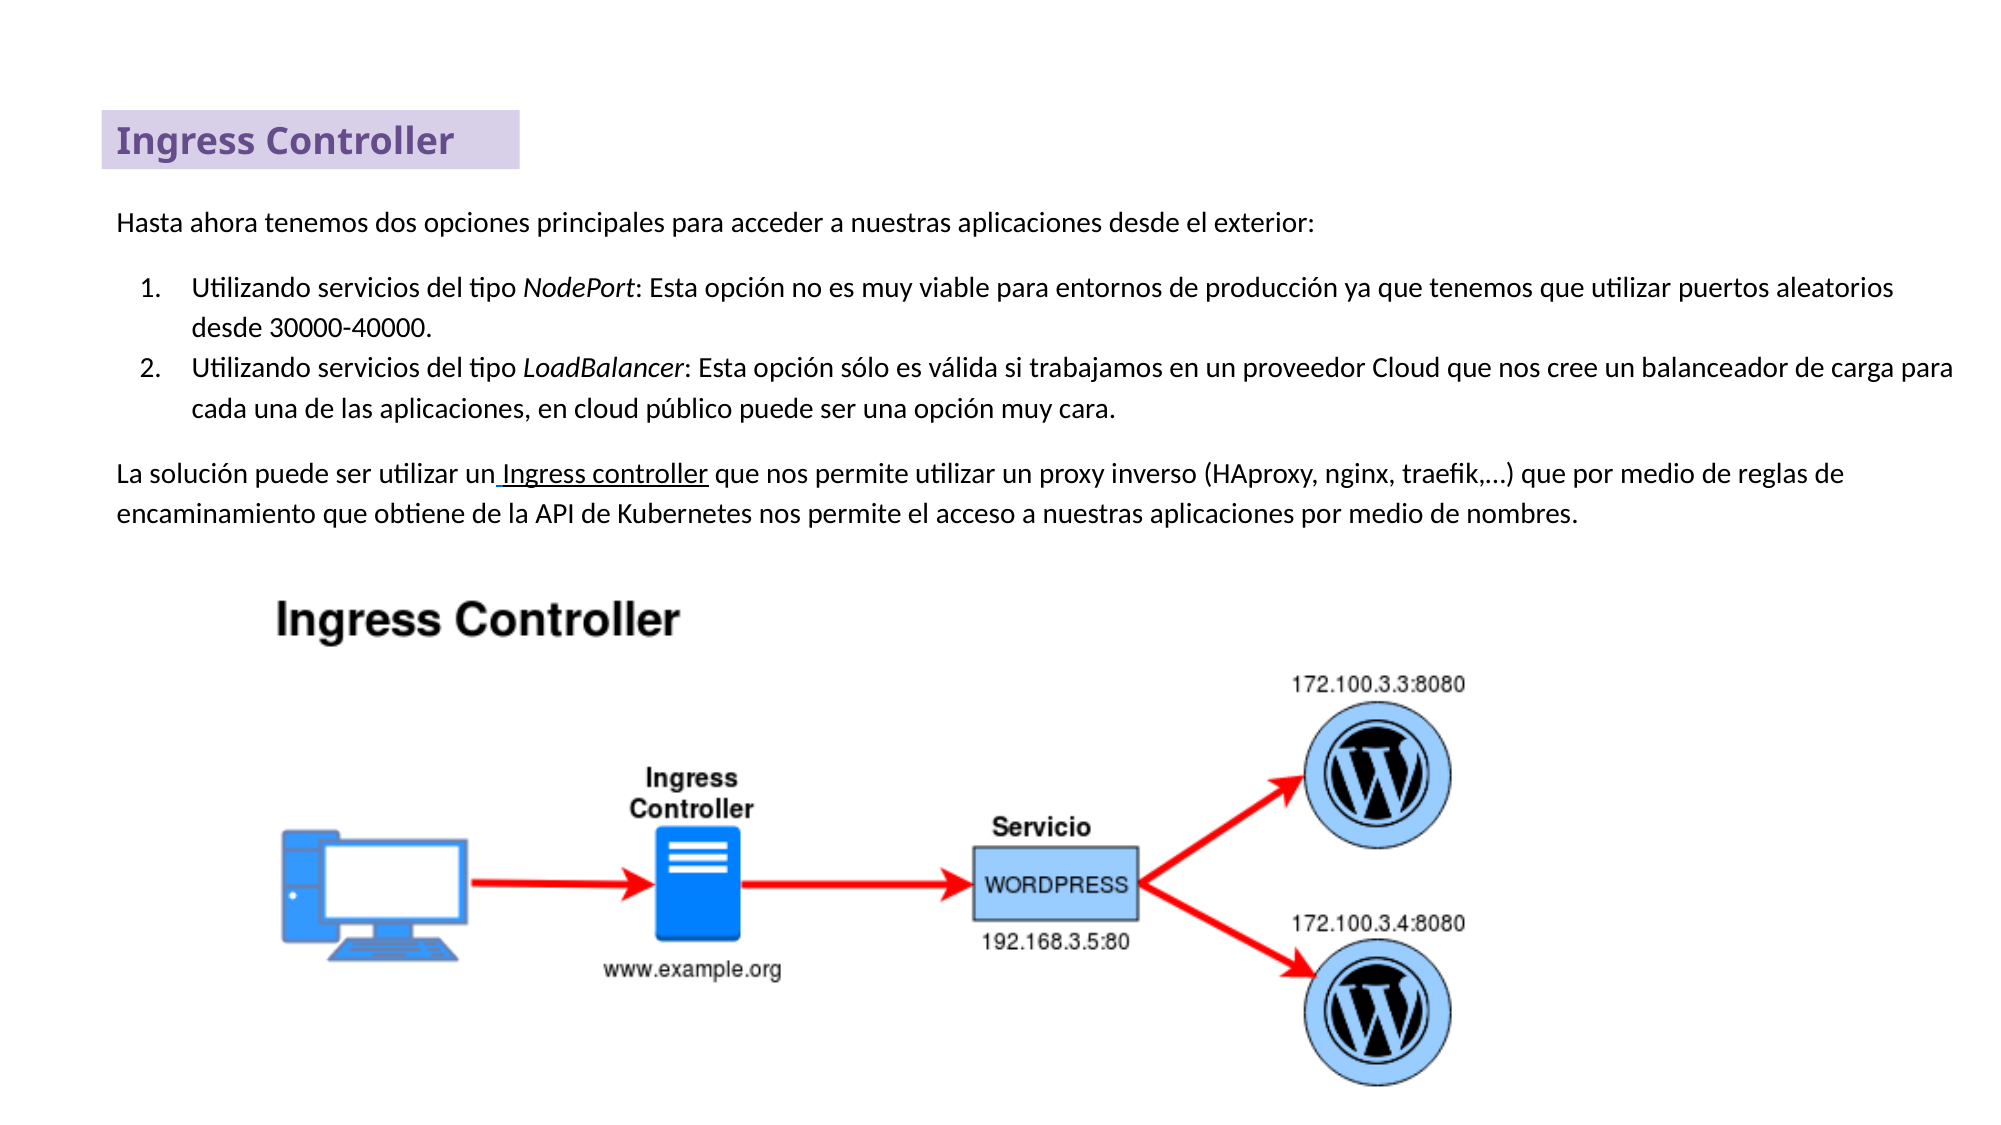

Ingress Controller
Hasta ahora tenemos dos opciones principales para acceder a nuestras aplicaciones desde el exterior:
Utilizando servicios del tipo NodePort: Esta opción no es muy viable para entornos de producción ya que tenemos que utilizar puertos aleatorios desde 30000-40000.
Utilizando servicios del tipo LoadBalancer: Esta opción sólo es válida si trabajamos en un proveedor Cloud que nos cree un balanceador de carga para cada una de las aplicaciones, en cloud público puede ser una opción muy cara.
La solución puede ser utilizar un Ingress controller que nos permite utilizar un proxy inverso (HAproxy, nginx, traefik,…) que por medio de reglas de encaminamiento que obtiene de la API de Kubernetes nos permite el acceso a nuestras aplicaciones por medio de nombres.